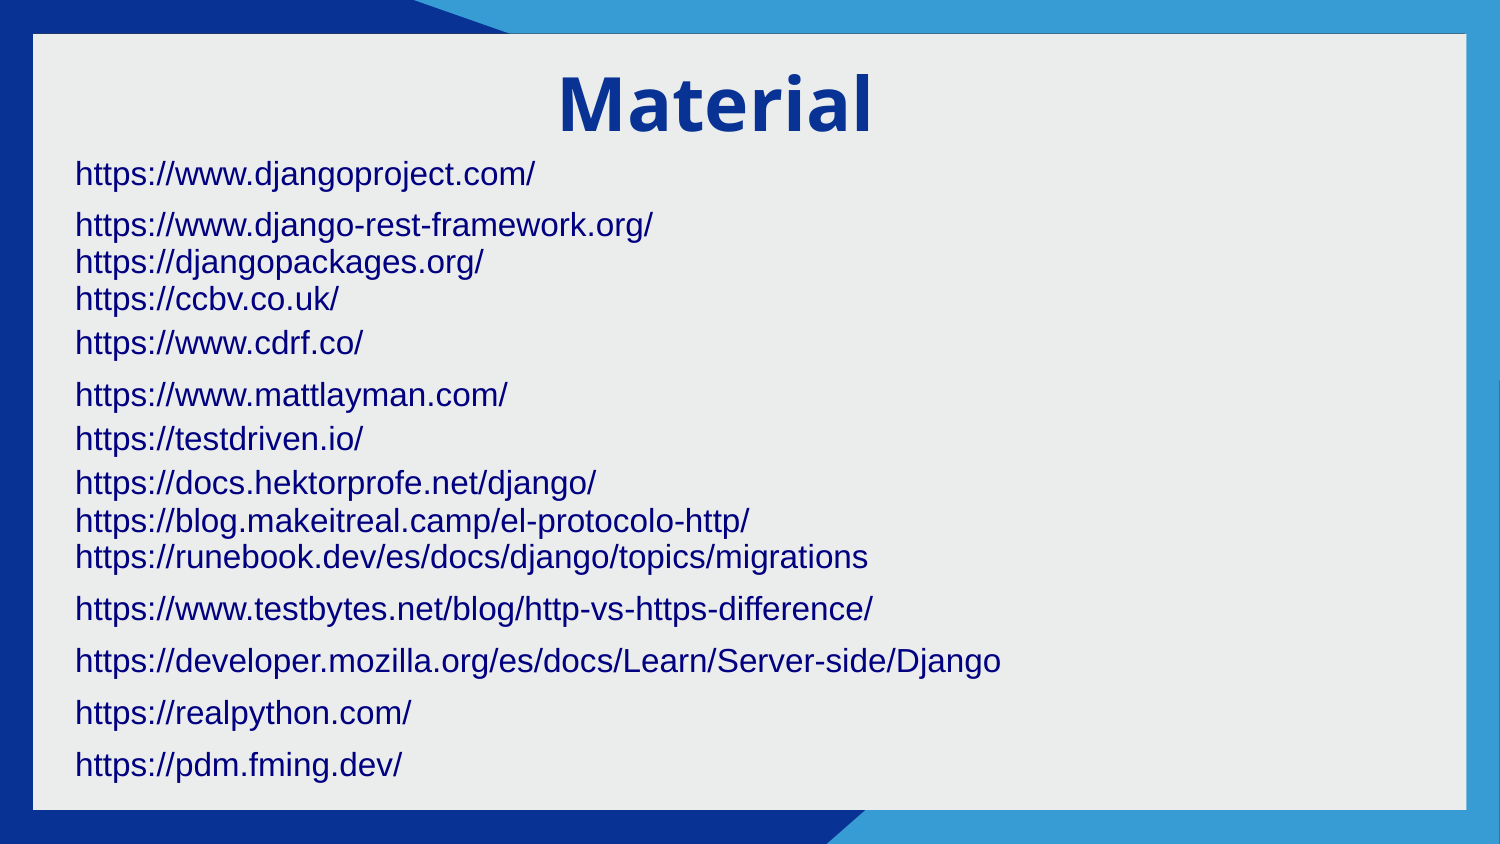

# Material
https://www.djangoproject.com/
https://www.django-rest-framework.org/
https://djangopackages.org/
https://ccbv.co.uk/
https://www.cdrf.co/
https://www.mattlayman.com/
https://testdriven.io/
https://docs.hektorprofe.net/django/
https://blog.makeitreal.camp/el-protocolo-http/
https://runebook.dev/es/docs/django/topics/migrations
https://www.testbytes.net/blog/http-vs-https-difference/
https://developer.mozilla.org/es/docs/Learn/Server-side/Django
https://realpython.com/
https://pdm.fming.dev/